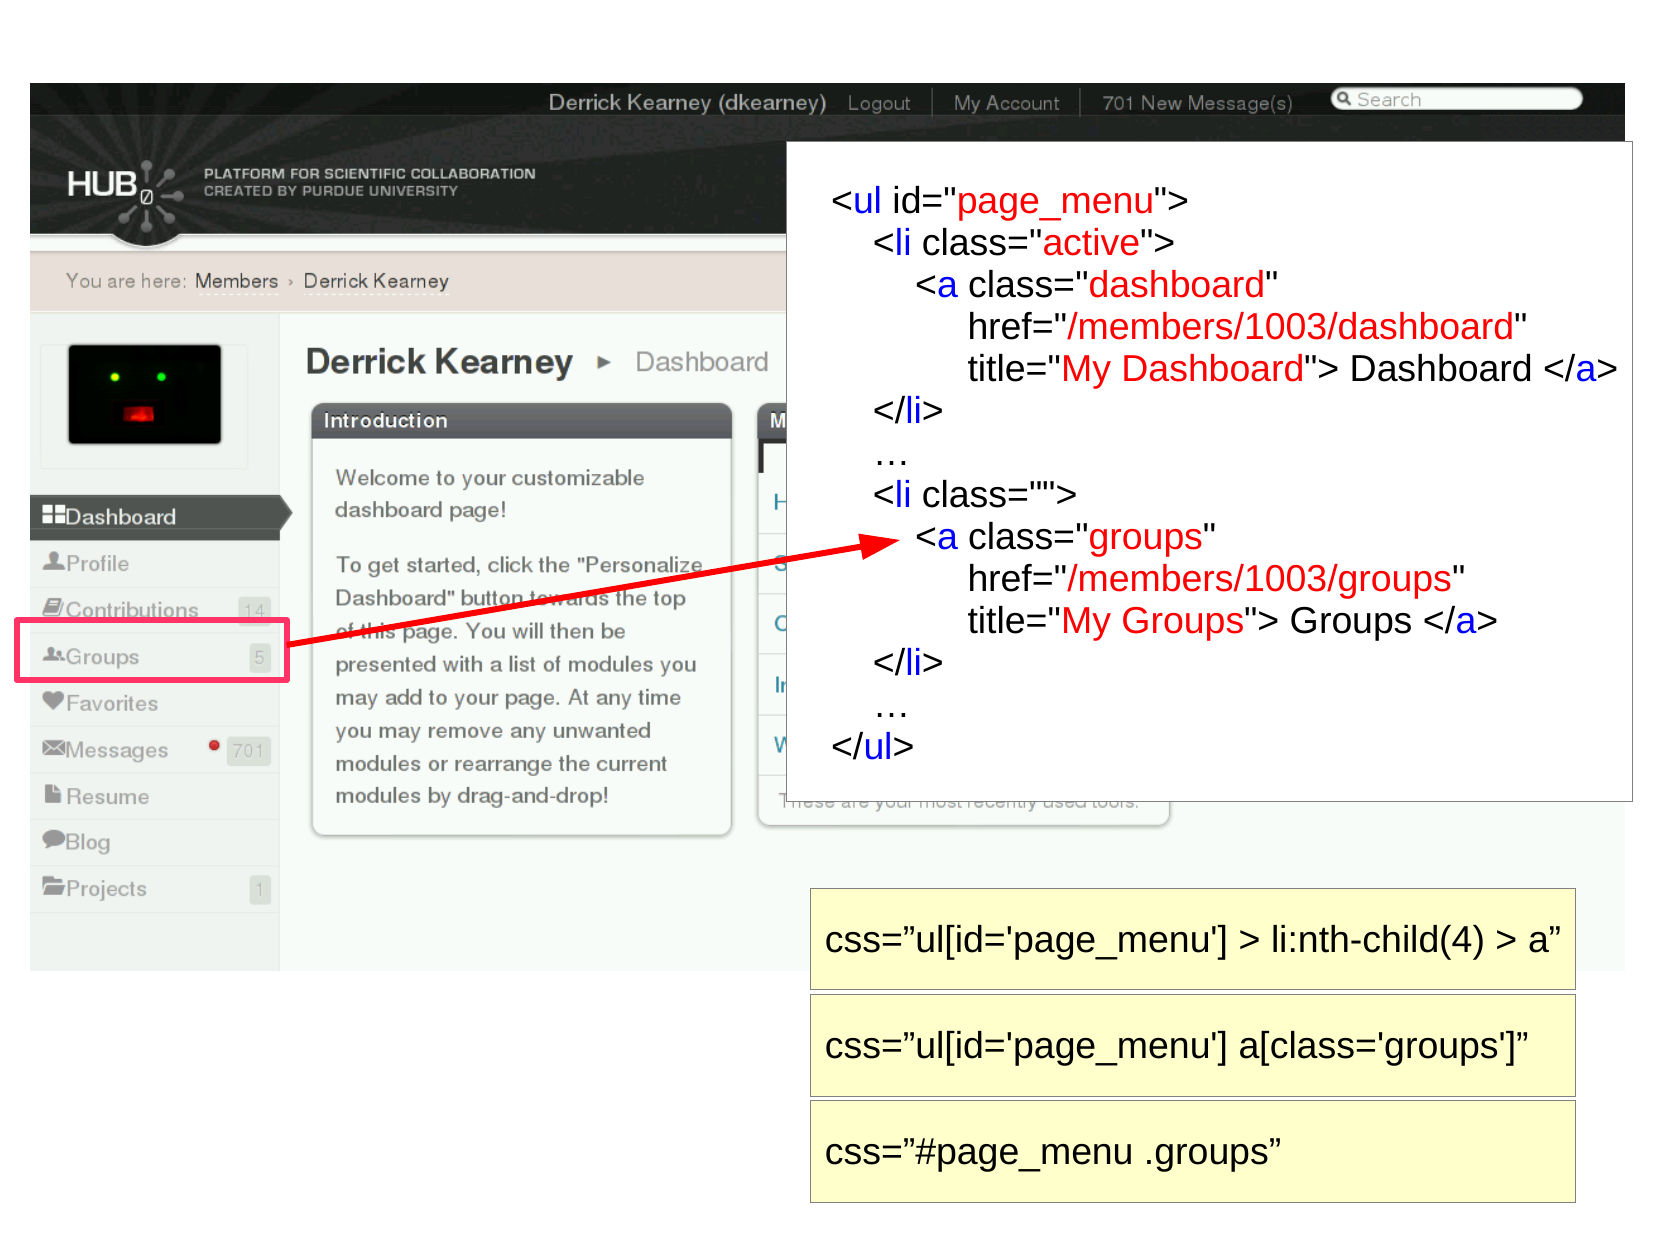

<ul id="page_menu">
 <li class="active">
 <a class="dashboard"
 href="/members/1003/dashboard"
 title="My Dashboard"> Dashboard </a>
 </li>
 …
 <li class="">
 <a class="groups"
 href="/members/1003/groups"
 title="My Groups"> Groups </a>
 </li>
 …
</ul>
css=”ul[id='page_menu'] > li:nth-child(4) > a”
css=”ul[id='page_menu'] a[class='groups']”
css=”#page_menu .groups”